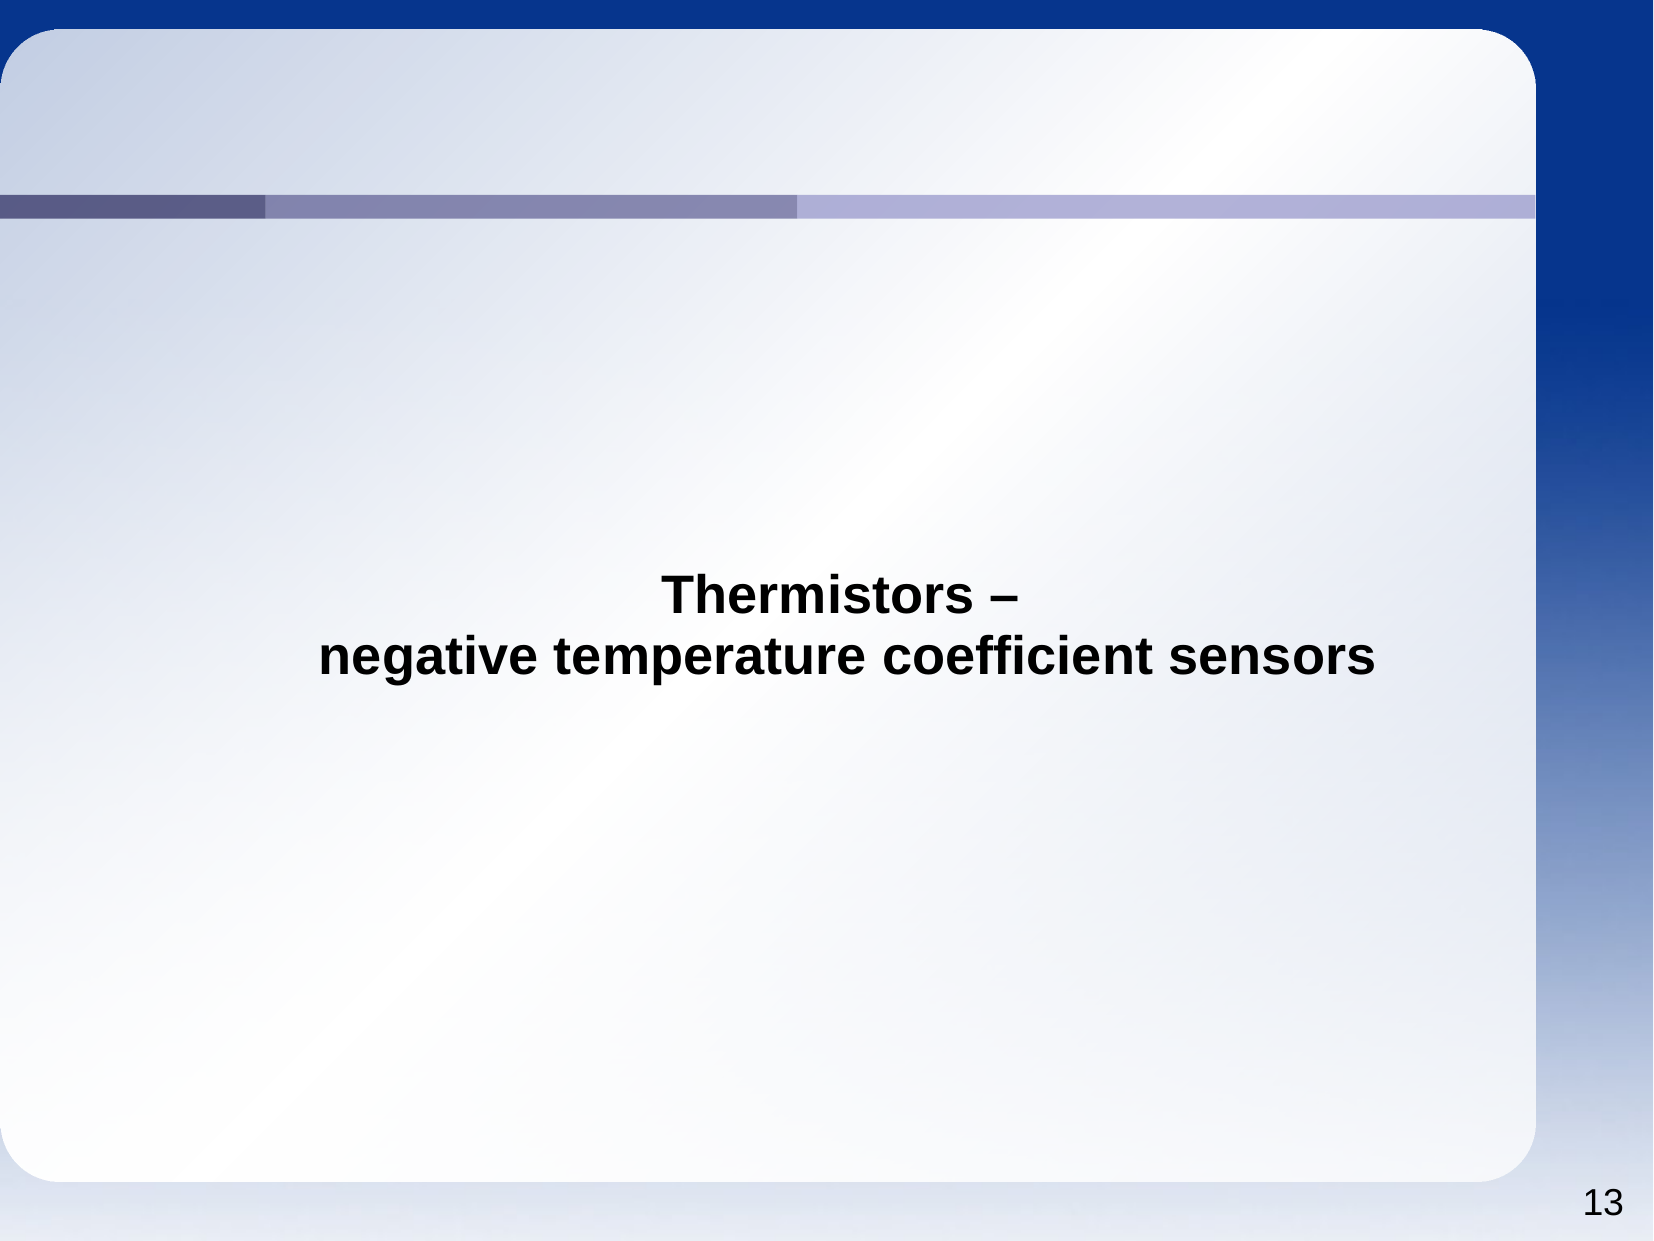

# Thermistors – negative temperature coefficient sensors
13